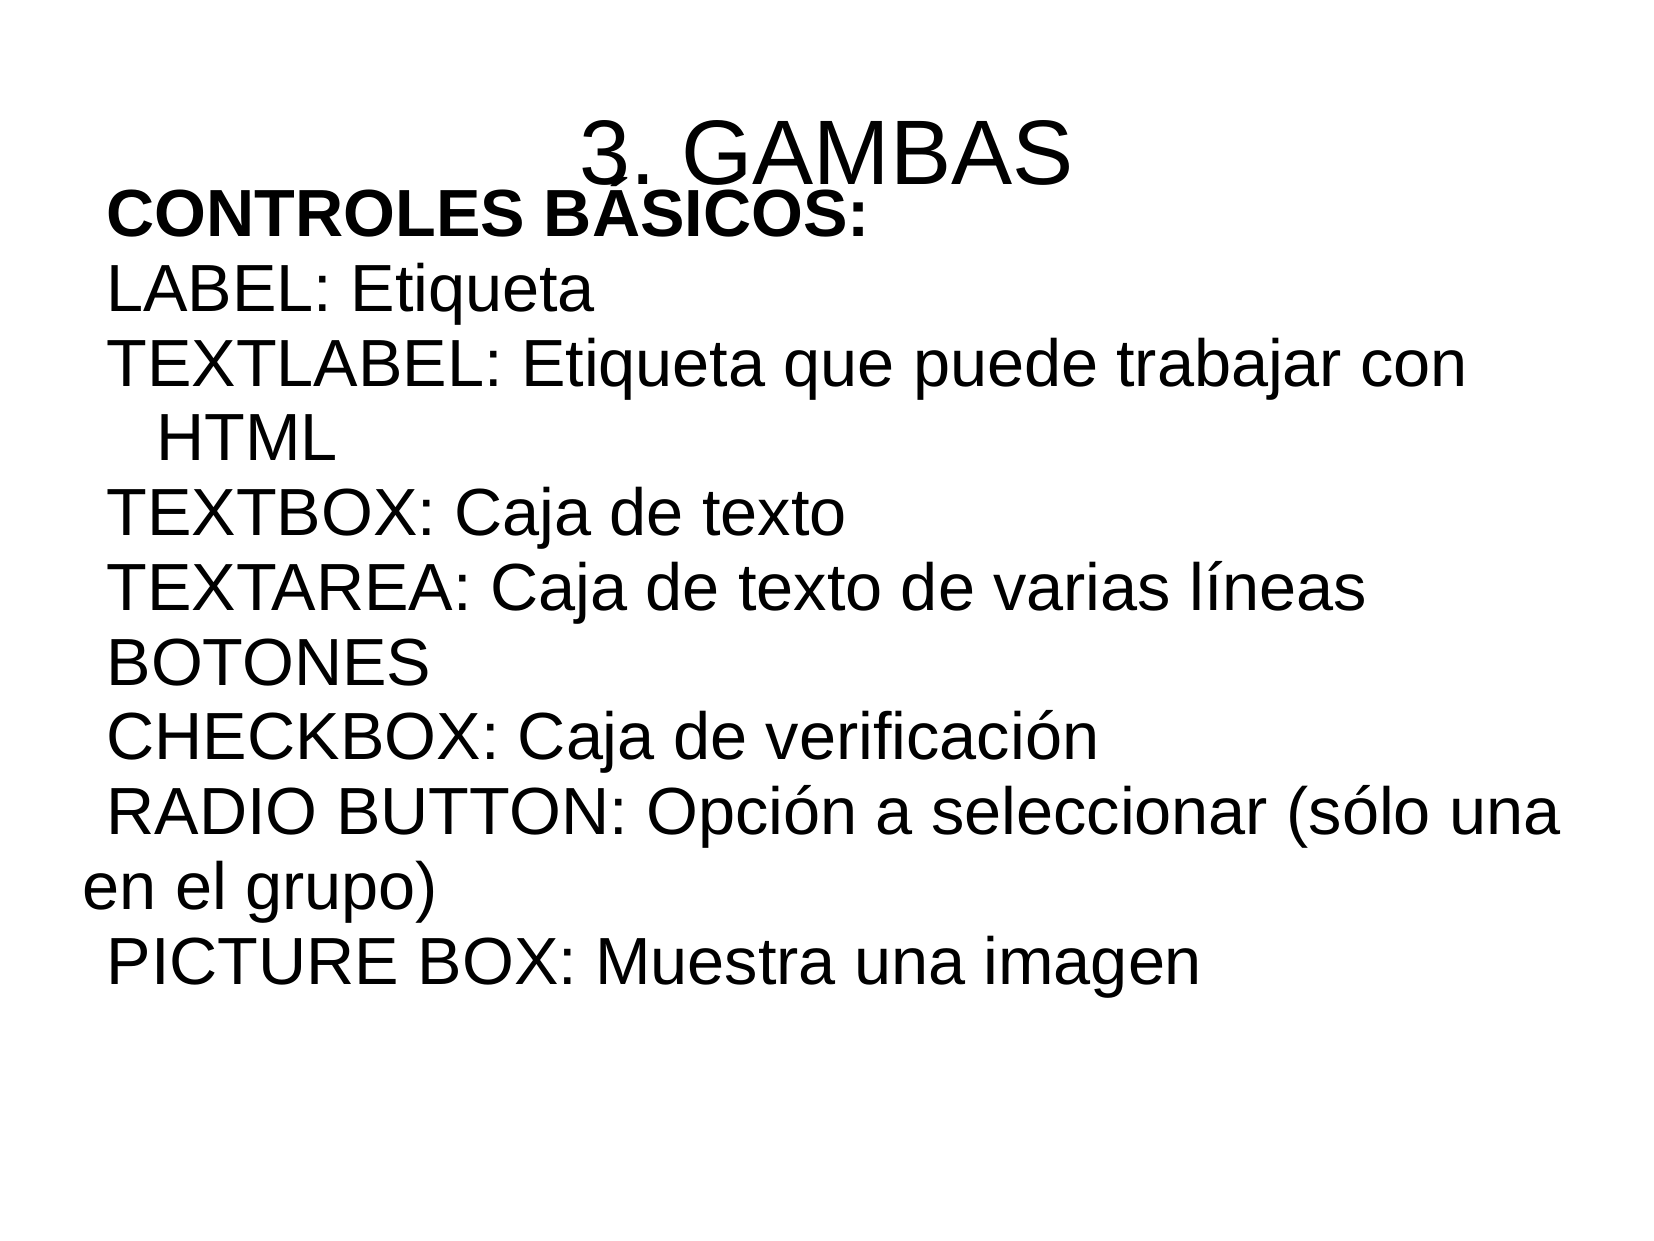

# 3. GAMBAS
CONTROLES BÁSICOS:
LABEL: Etiqueta
TEXTLABEL: Etiqueta que puede trabajar con 		HTML
TEXTBOX: Caja de texto
TEXTAREA: Caja de texto de varias líneas
BOTONES
CHECKBOX: Caja de verificación
RADIO BUTTON: Opción a seleccionar (sólo una en el grupo)
PICTURE BOX: Muestra una imagen